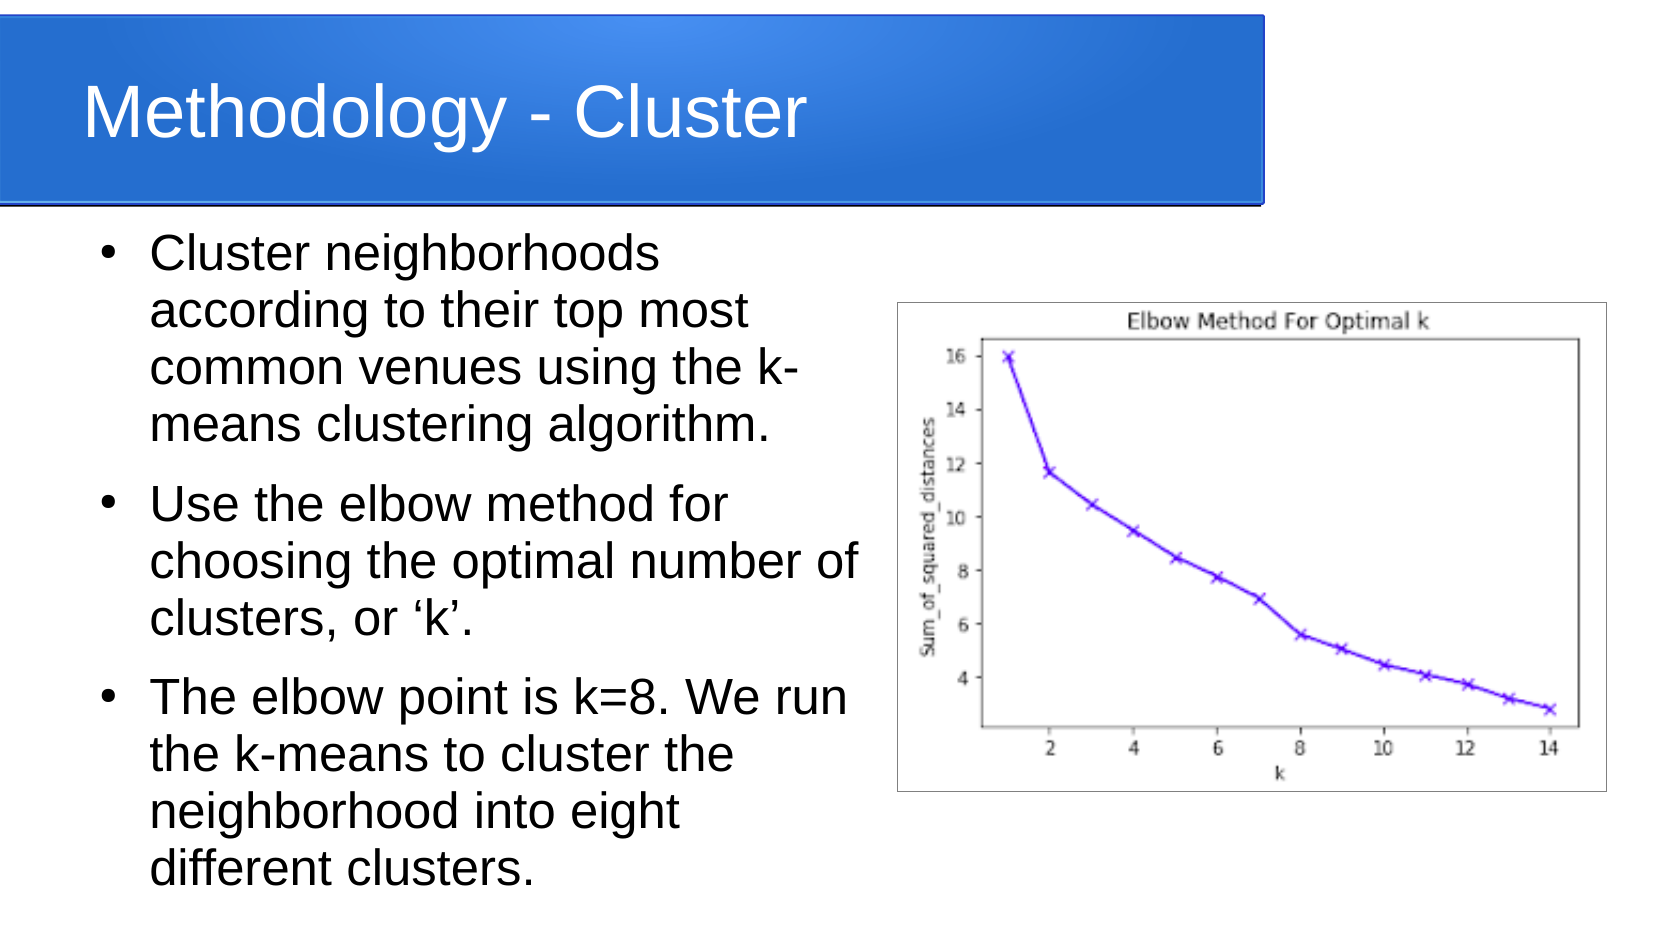

# Methodology - Cluster
Cluster neighborhoods according to their top most common venues using the k-means clustering algorithm.
Use the elbow method for choosing the optimal number of clusters, or ‘k’.
The elbow point is k=8. We run the k-means to cluster the neighborhood into eight different clusters.